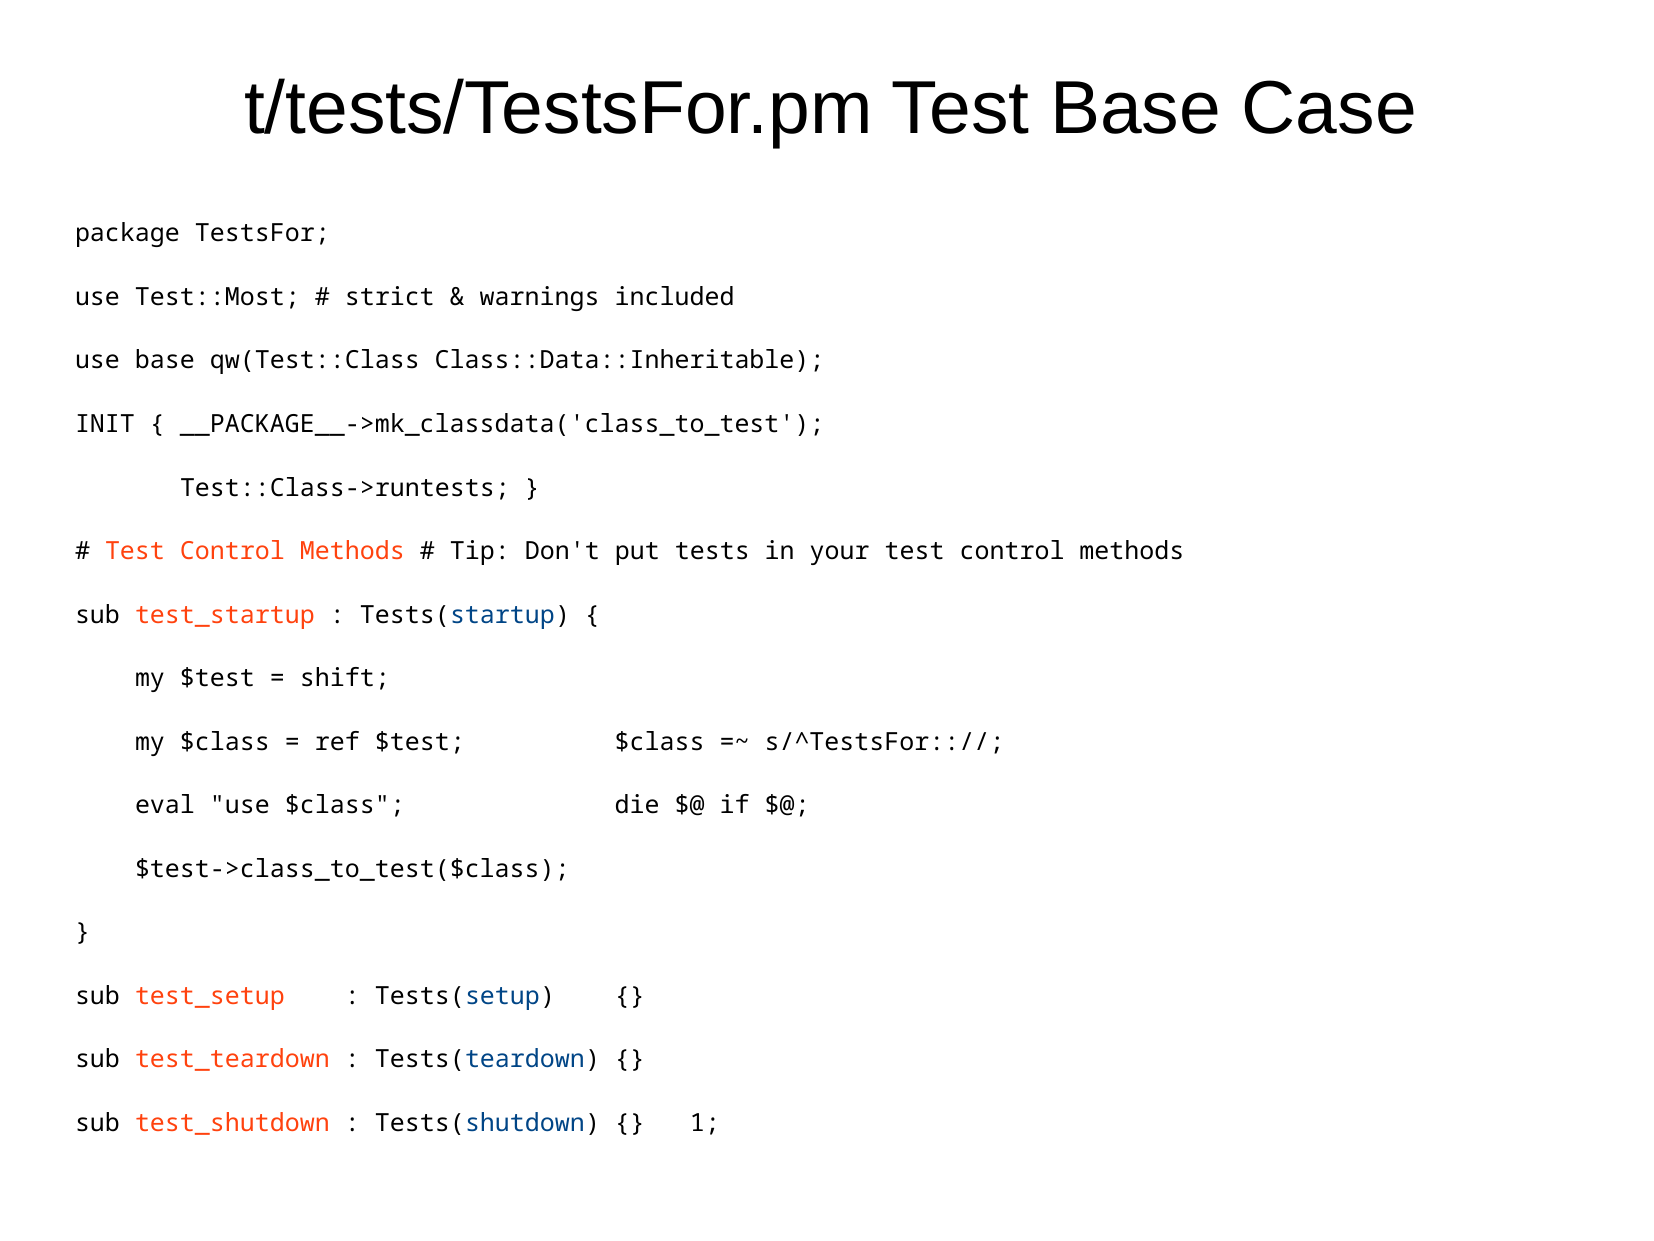

# t/tests/TestsFor.pm Test Base Case
package TestsFor;
use Test::Most; # strict & warnings included
use base qw(Test::Class Class::Data::Inheritable);
INIT { __PACKAGE__->mk_classdata('class_to_test');
 Test::Class->runtests; }
# Test Control Methods # Tip: Don't put tests in your test control methods
sub test_startup : Tests(startup) {
 my $test = shift;
 my $class = ref $test; $class =~ s/^TestsFor:://;
 eval "use $class"; die $@ if $@;
 $test->class_to_test($class);
}
sub test_setup : Tests(setup) {}
sub test_teardown : Tests(teardown) {}
sub test_shutdown : Tests(shutdown) {} 1;